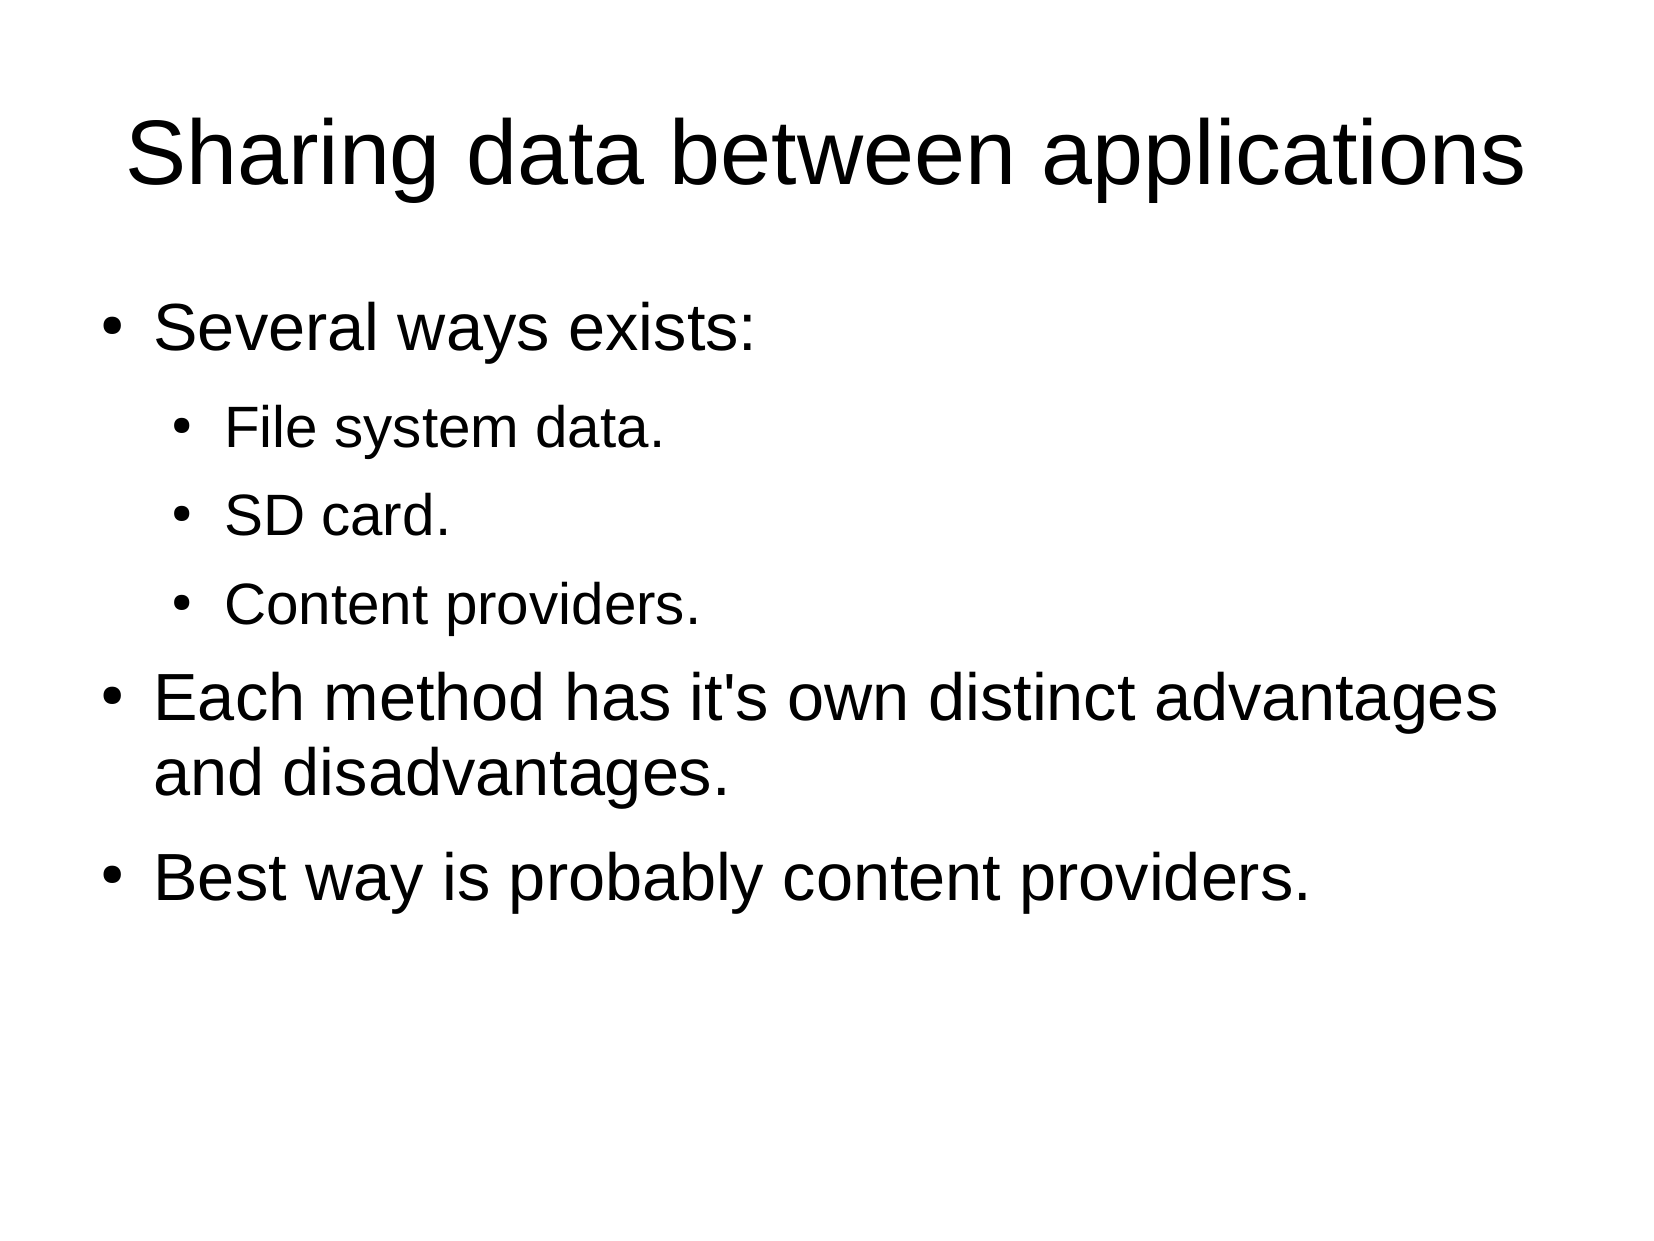

# Sharing data between applications
Several ways exists:
File system data.
SD card.
Content providers.
Each method has it's own distinct advantages and disadvantages.
Best way is probably content providers.